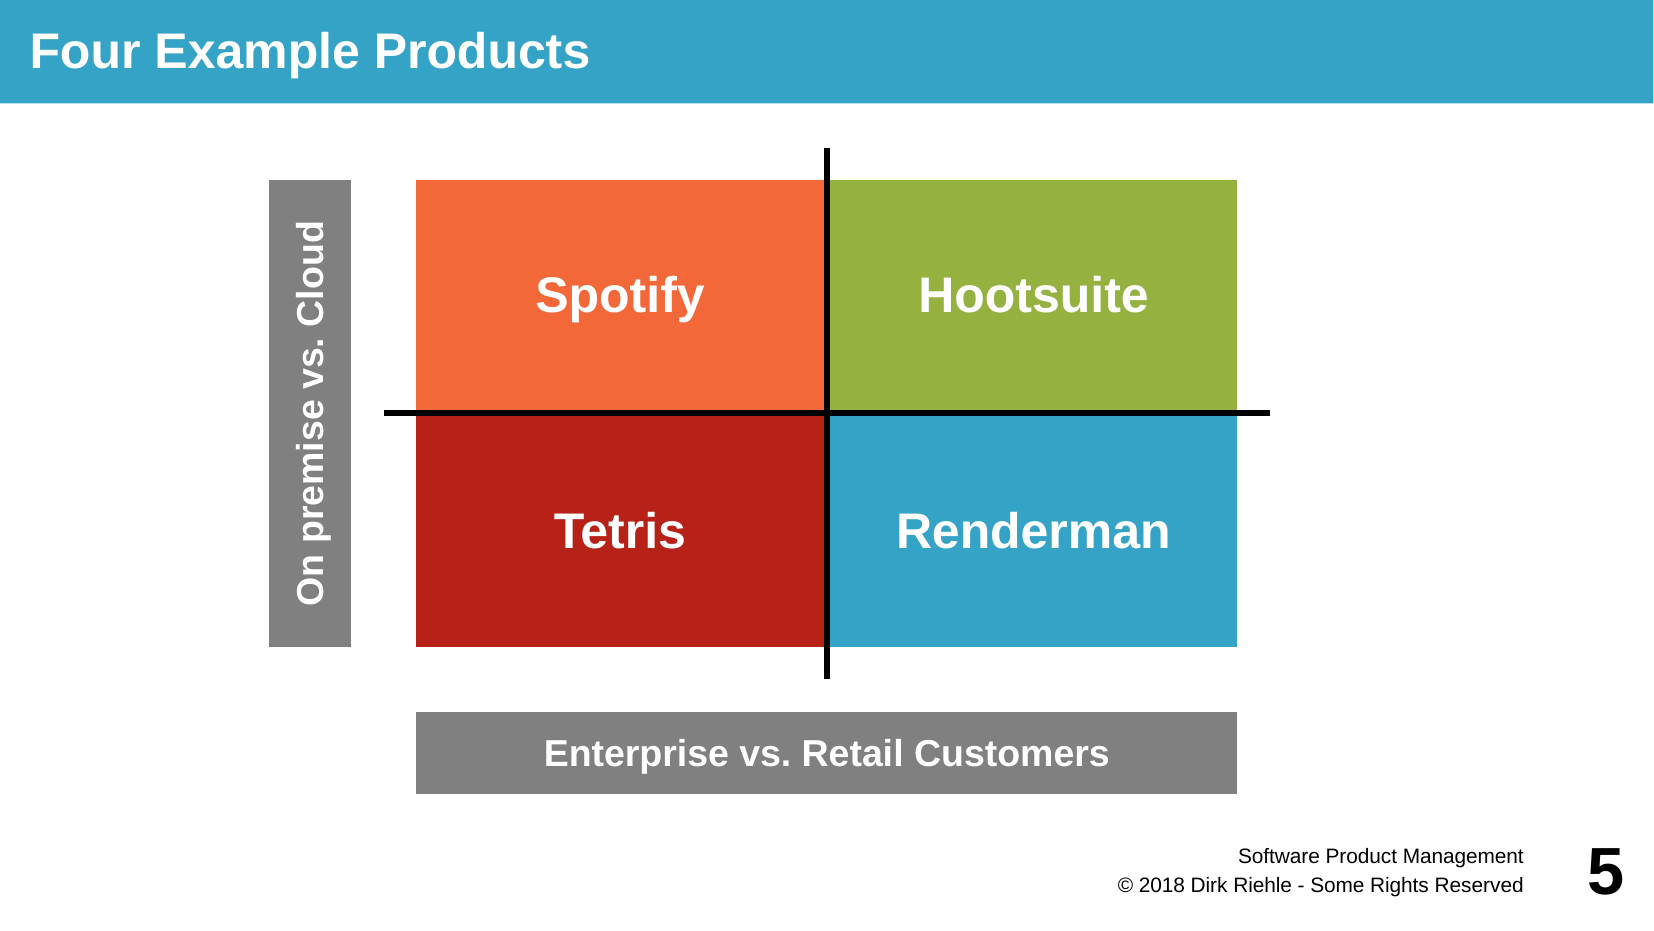

# Four Example Products
Spotify
Hootsuite
On premise vs. Cloud
Tetris
Renderman
Enterprise vs. Retail Customers
Software Product Management
5
© 2018 Dirk Riehle - Some Rights Reserved